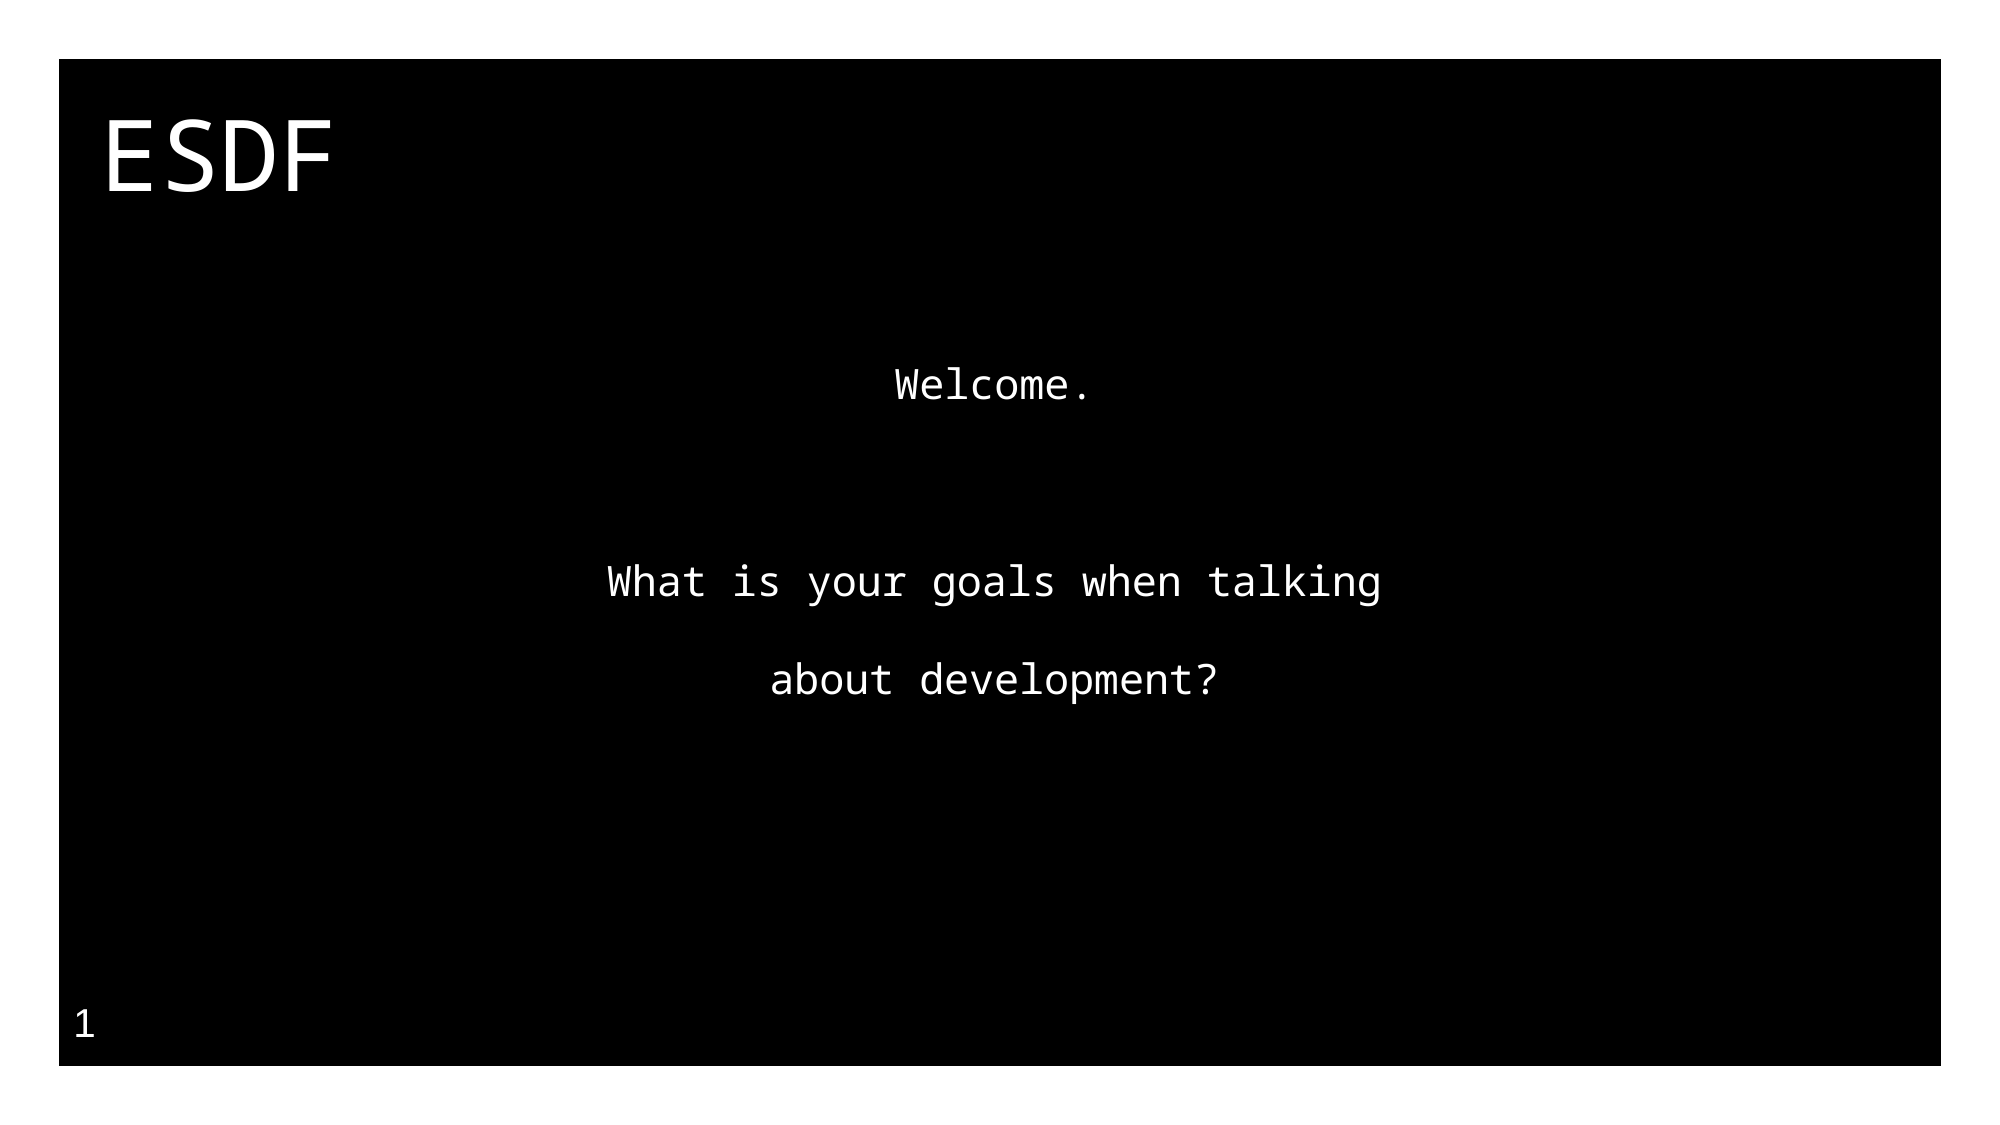

# ESDF
Welcome.
What is your goals when talking about development?
1